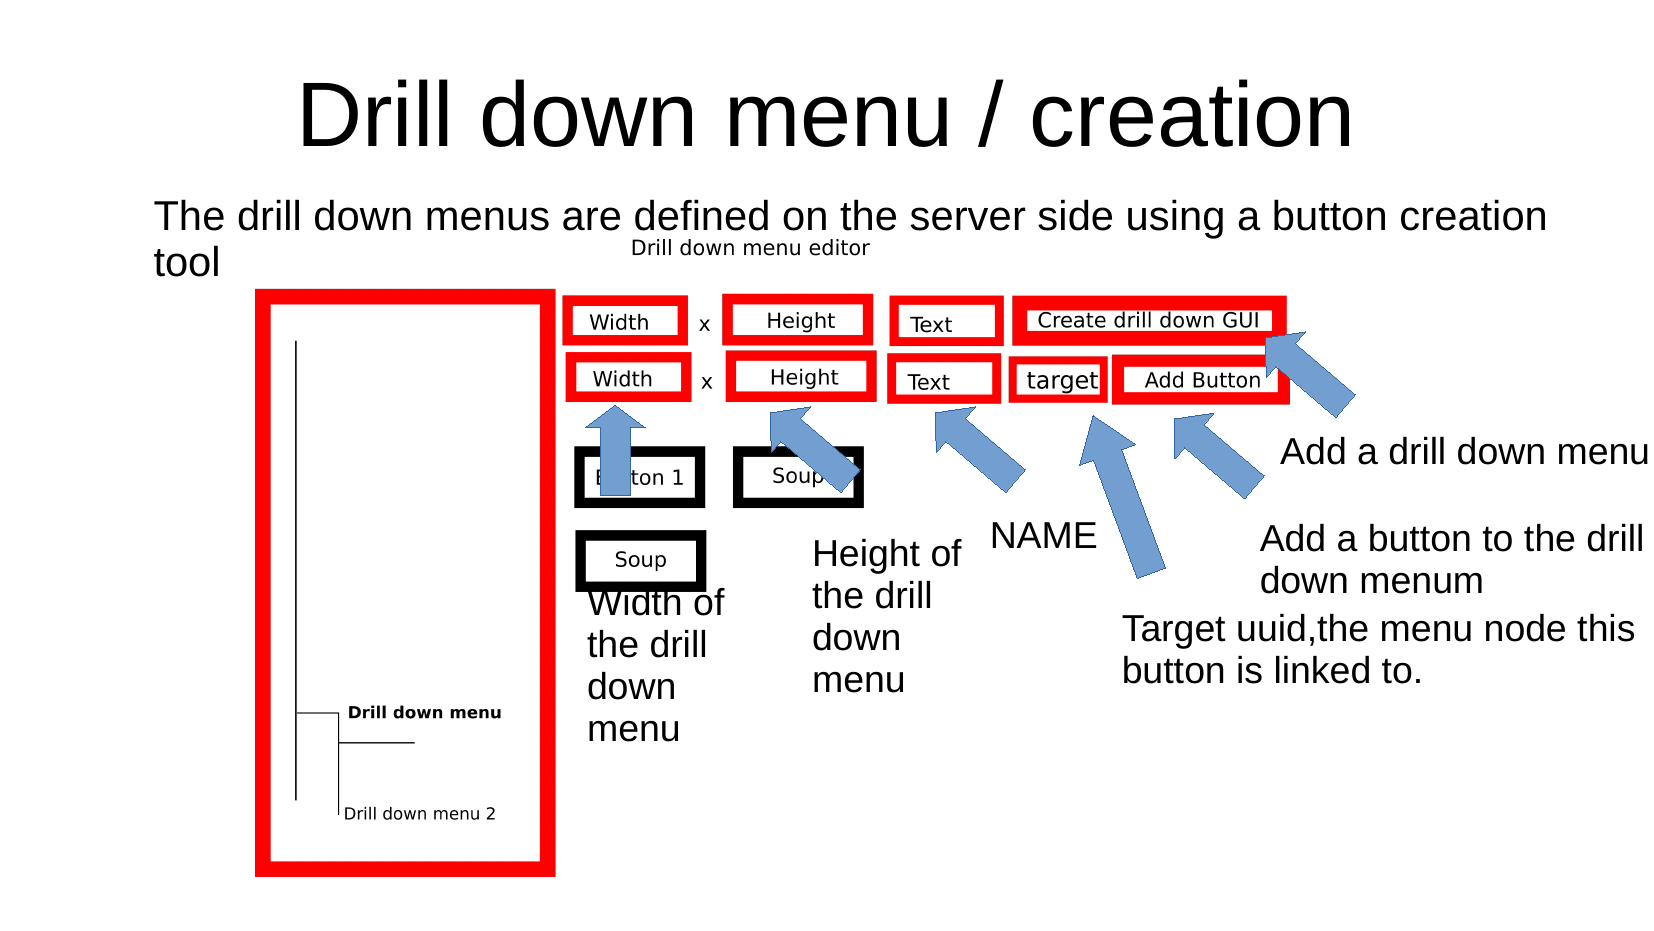

# Drill down menu / creation
The drill down menus are defined on the server side using a button creation tool
Add a drill down menu
NAME
Add a button to the drill
down menum
Height of
the drill
down
menu
Width of
the drill
down
menu
Target uuid,the menu node this
button is linked to.